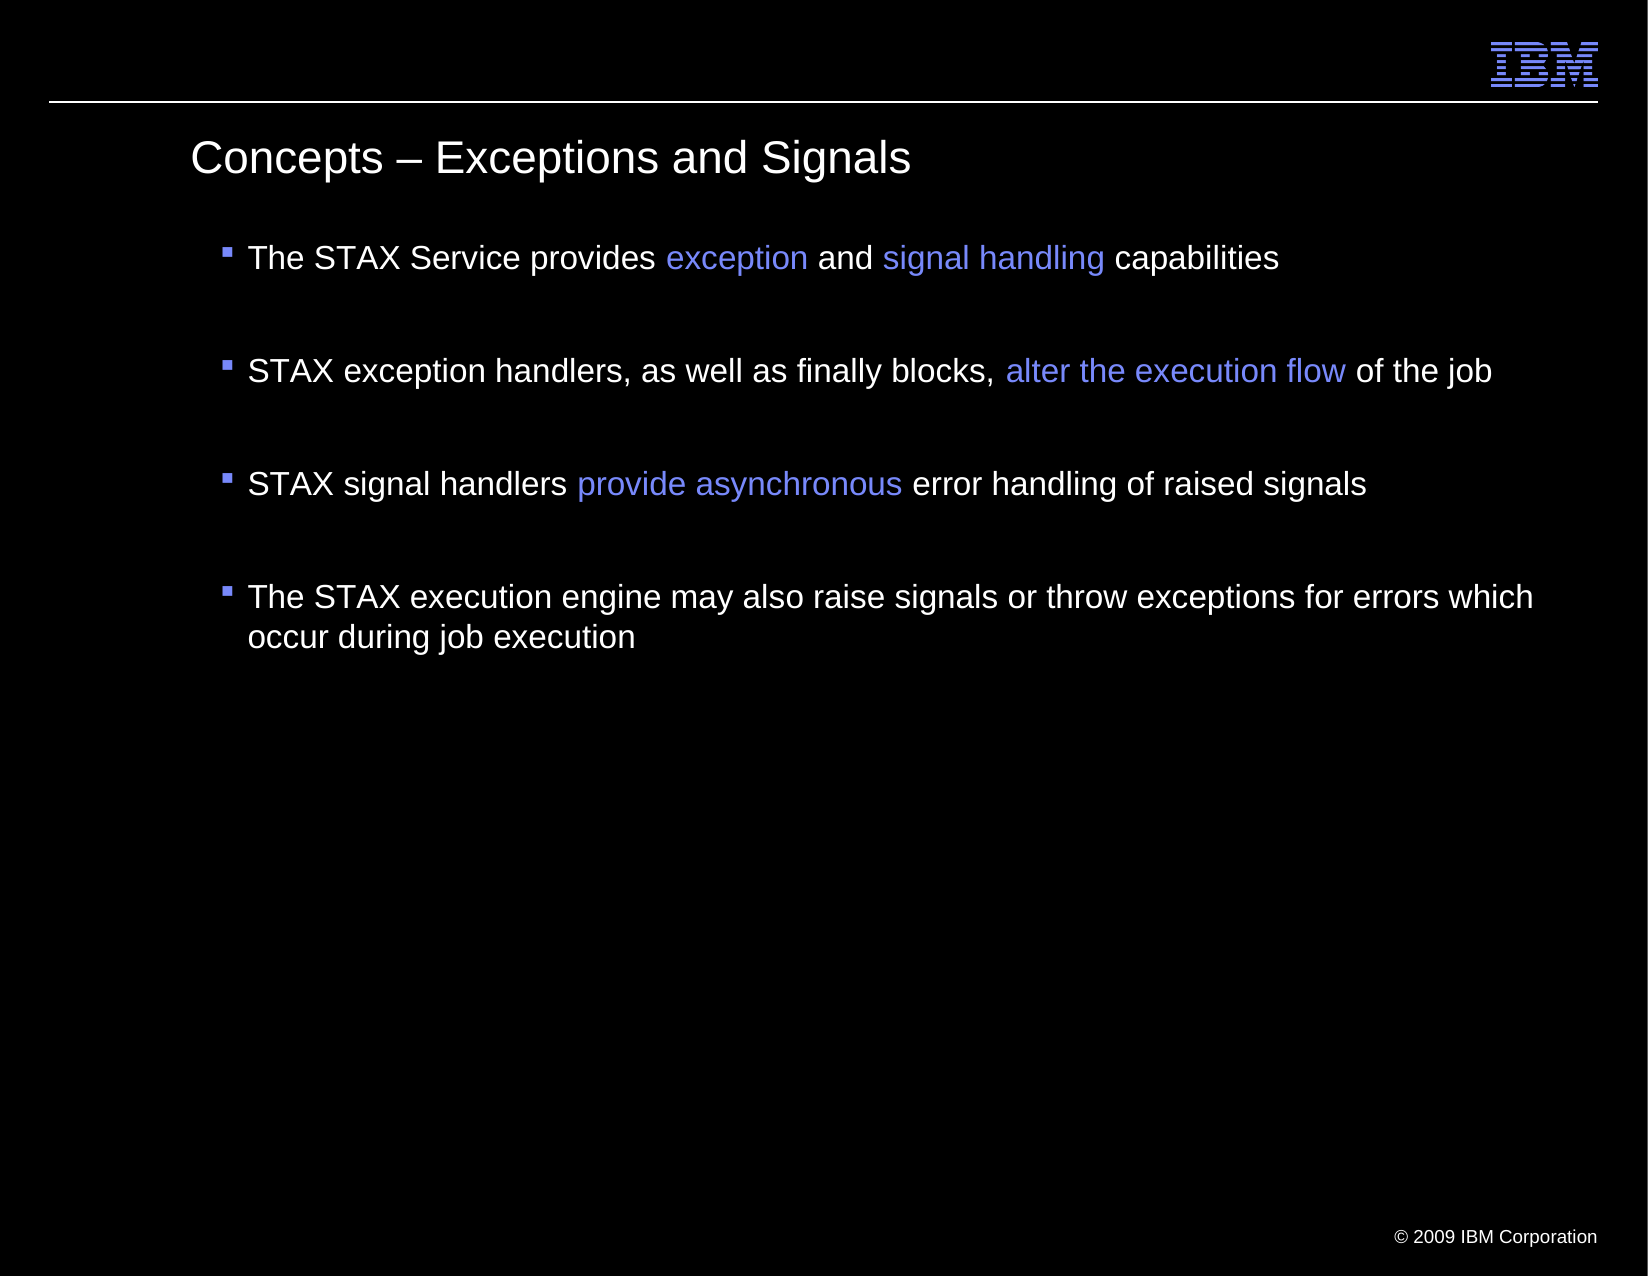

# Concepts – Exceptions and Signals
The STAX Service provides exception and signal handling capabilities
STAX exception handlers, as well as finally blocks, alter the execution flow of the job
STAX signal handlers provide asynchronous error handling of raised signals
The STAX execution engine may also raise signals or throw exceptions for errors which occur during job execution